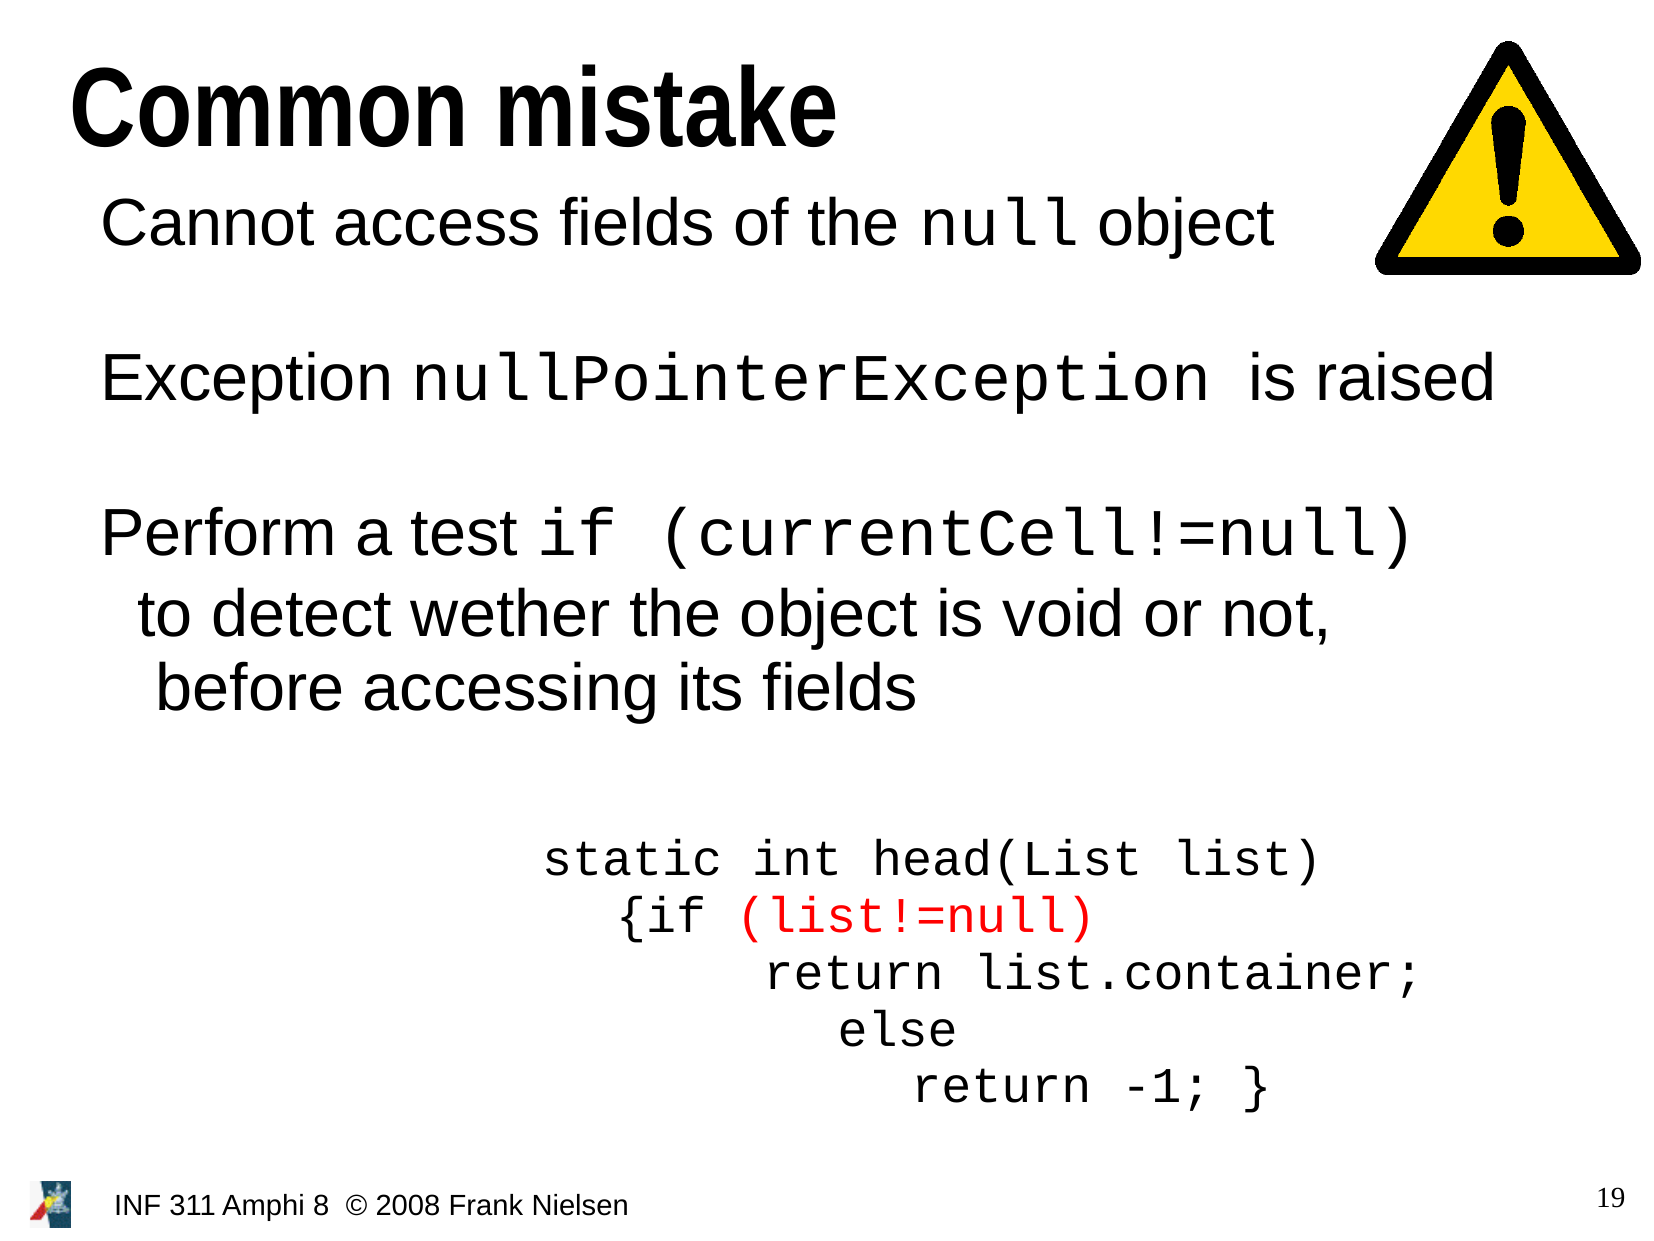

Common mistake
 Cannot access fields of the null object
 Exception nullPointerException is raised
 Perform a test if (currentCell!=null)
 to detect wether the object is void or not,
	before accessing its fields
static int head(List list)
	{if (list!=null)
			return list.container;
				else
					return -1; }